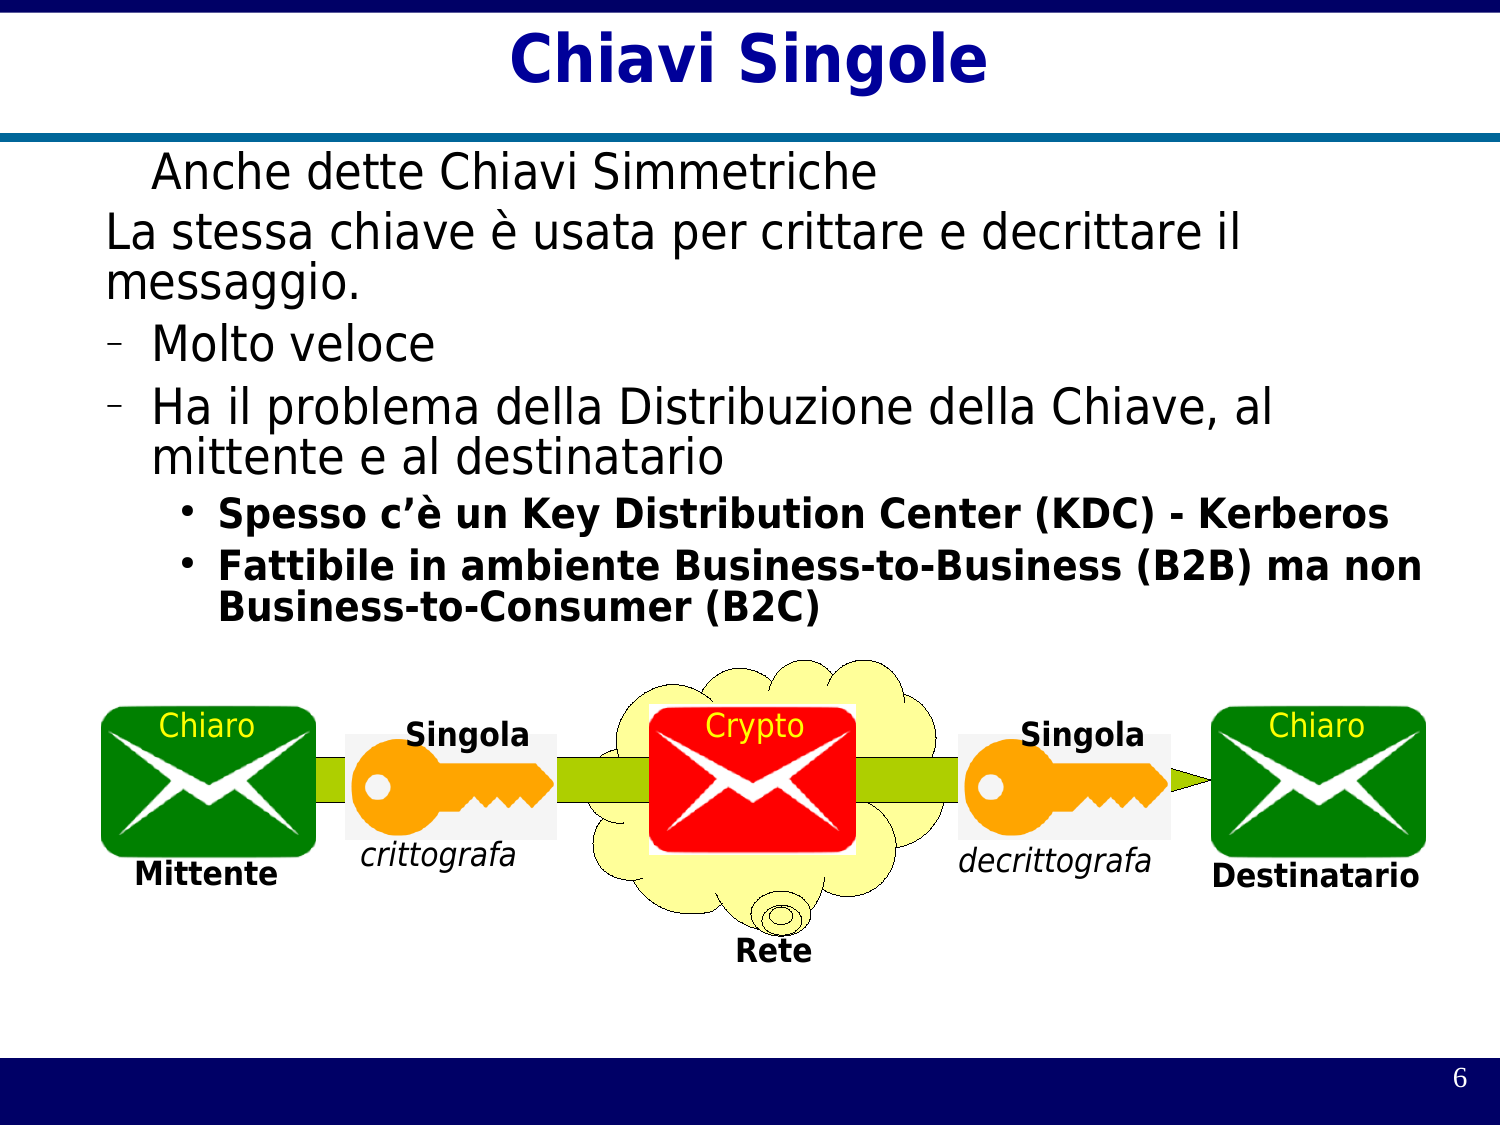

# Chiavi Singole
Anche dette Chiavi Simmetriche
La stessa chiave è usata per crittare e decrittare il messaggio.
Molto veloce
Ha il problema della Distribuzione della Chiave, al mittente e al destinatario
Spesso c’è un Key Distribution Center (KDC) - Kerberos
Fattibile in ambiente Business-to-Business (B2B) ma non Business-to-Consumer (B2C)
Chiaro
Crypto
Chiaro
Singola
Singola
crittografa
decrittografa
Mittente
Destinatario
Rete